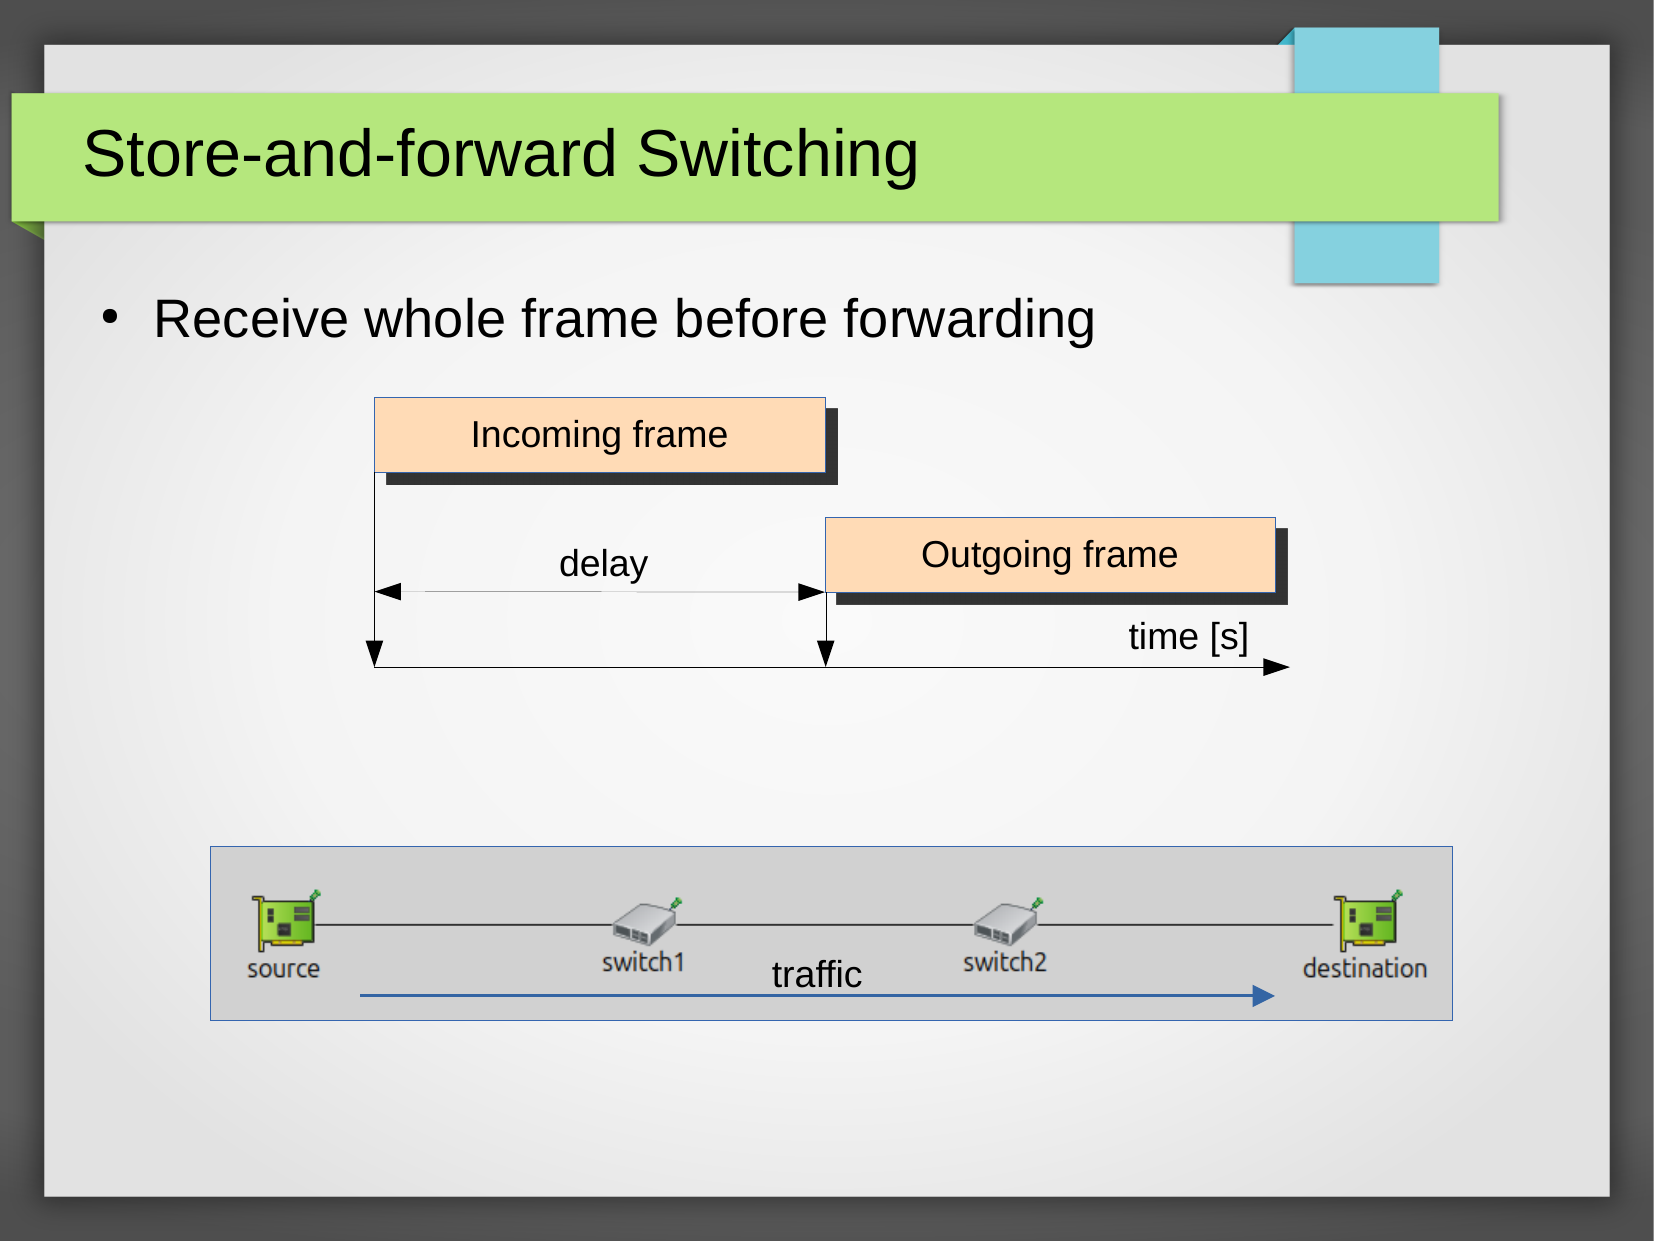

Store-and-forward Switching
# Receive whole frame before forwarding
Incoming frame
Outgoing frame
delay
time [s]
traffic